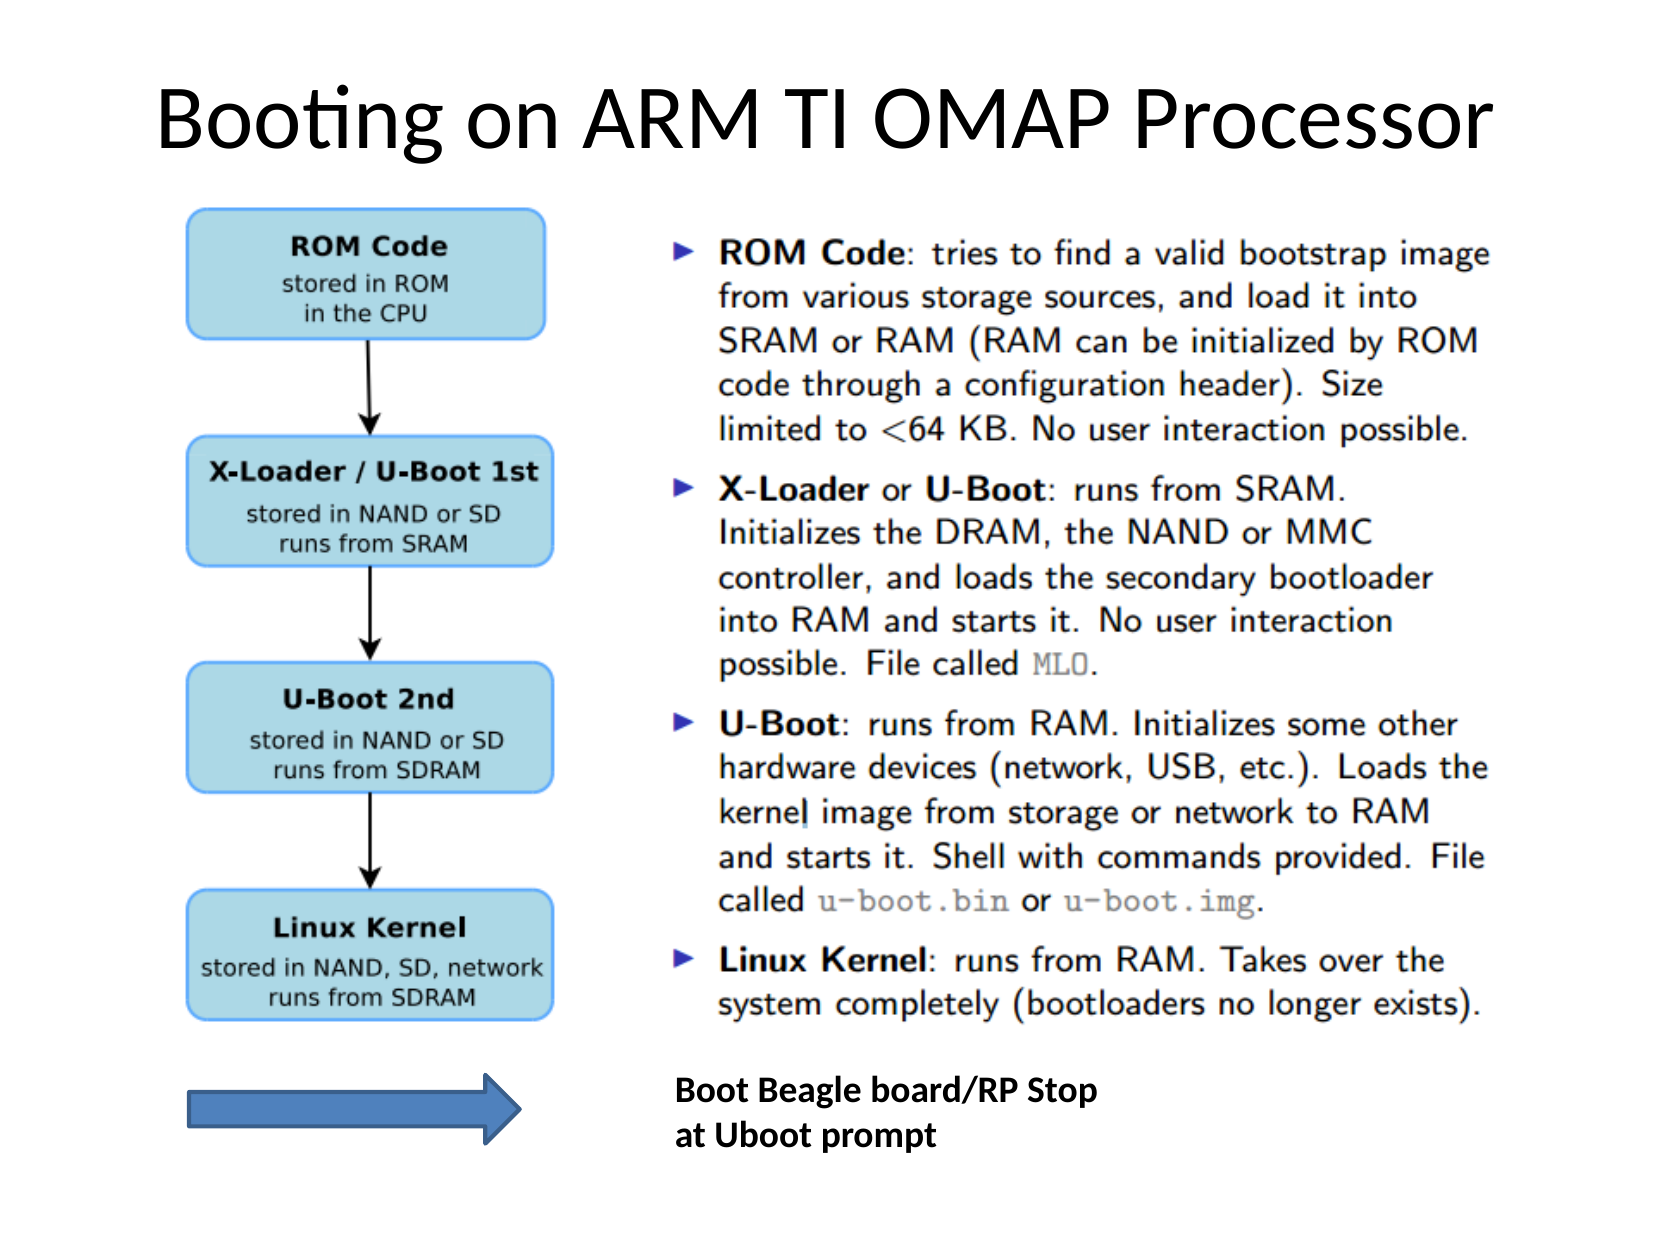

Booting on ARM TI OMAP Processor
					Boot Beagle board/RP Stop
					at Uboot prompt